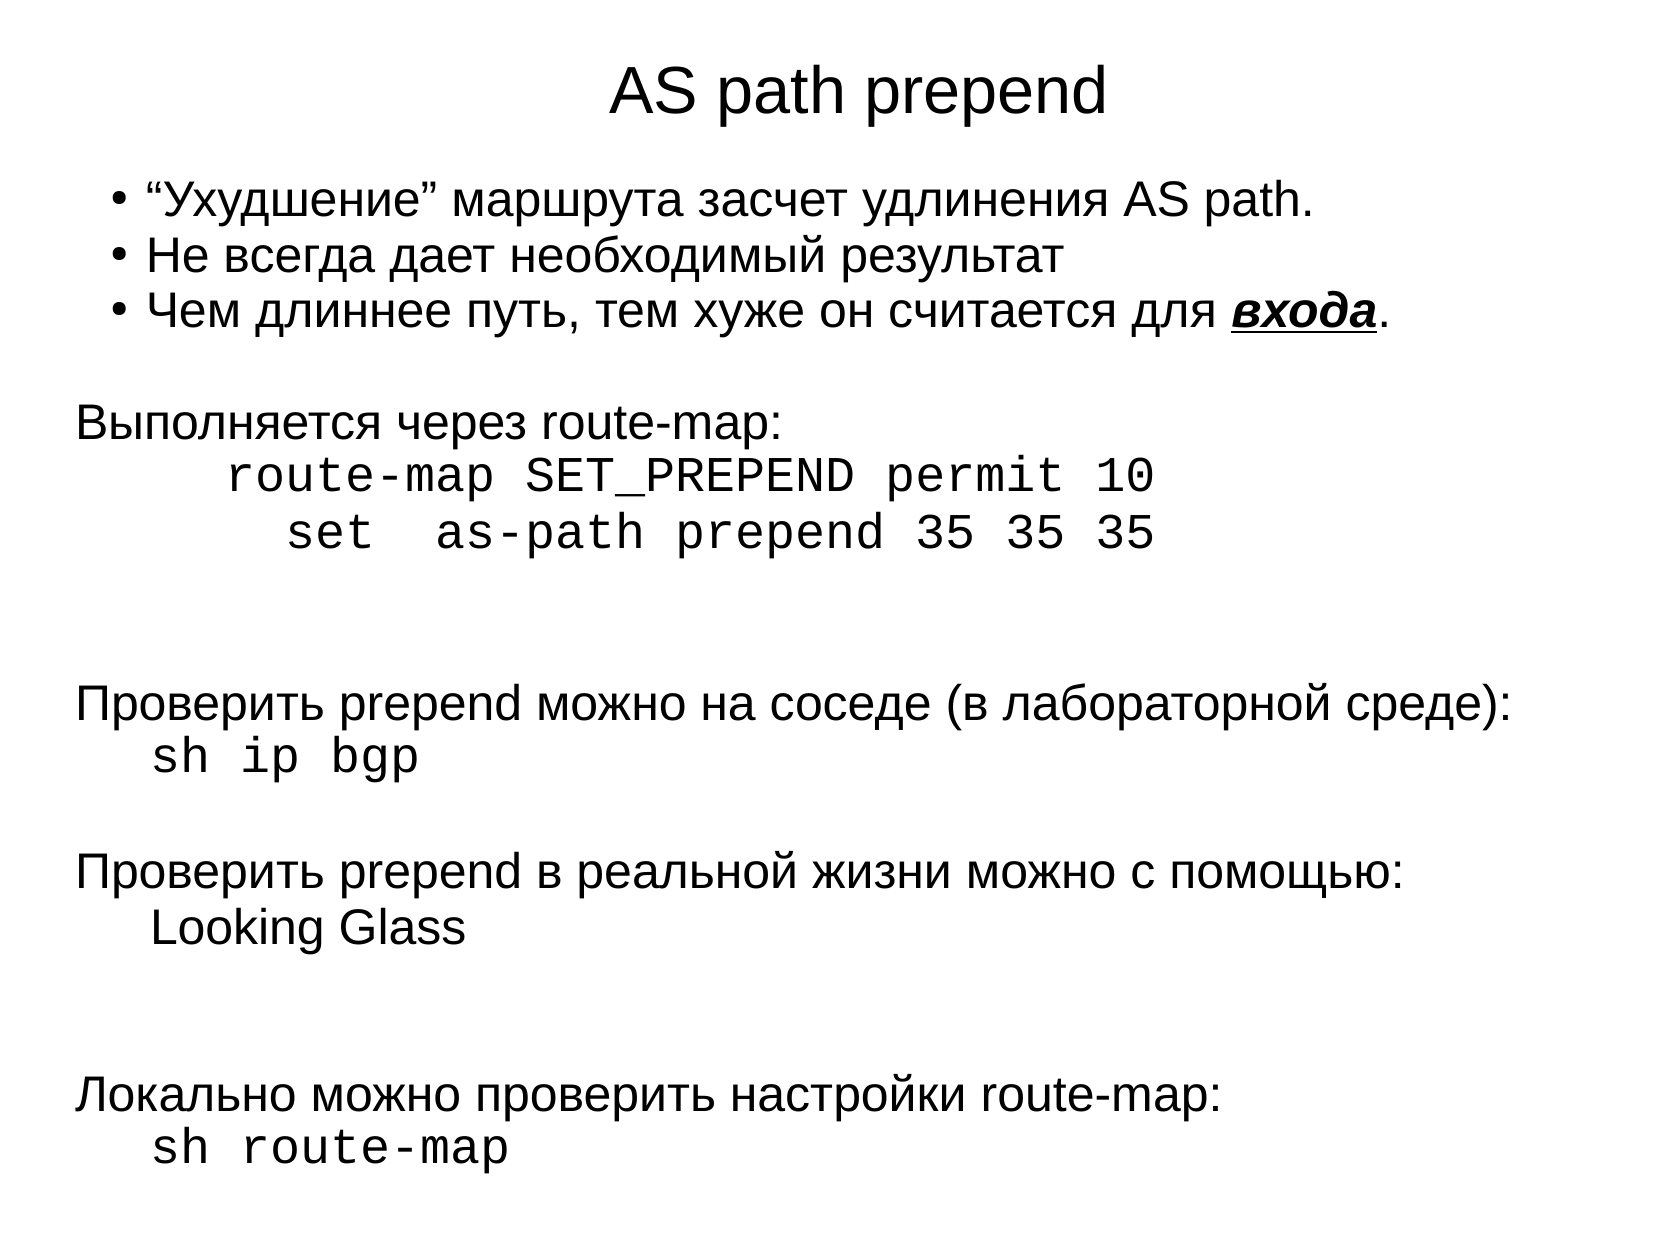

# AS path prepend
“Ухудшение” маршрута засчет удлинения AS path.
Не всегда дает необходимый результат
Чем длиннее путь, тем хуже он считается для входа.
Выполняется через route-map:
		route-map SET_PREPEND permit 10
		 set as-path prepend 35 35 35
Проверить prepend можно на соседе (в лабораторной среде):
	sh ip bgp
Проверить prepend в реальной жизни можно с помощью:
	Looking Glass
Локально можно проверить настройки route-map:
	sh route-map